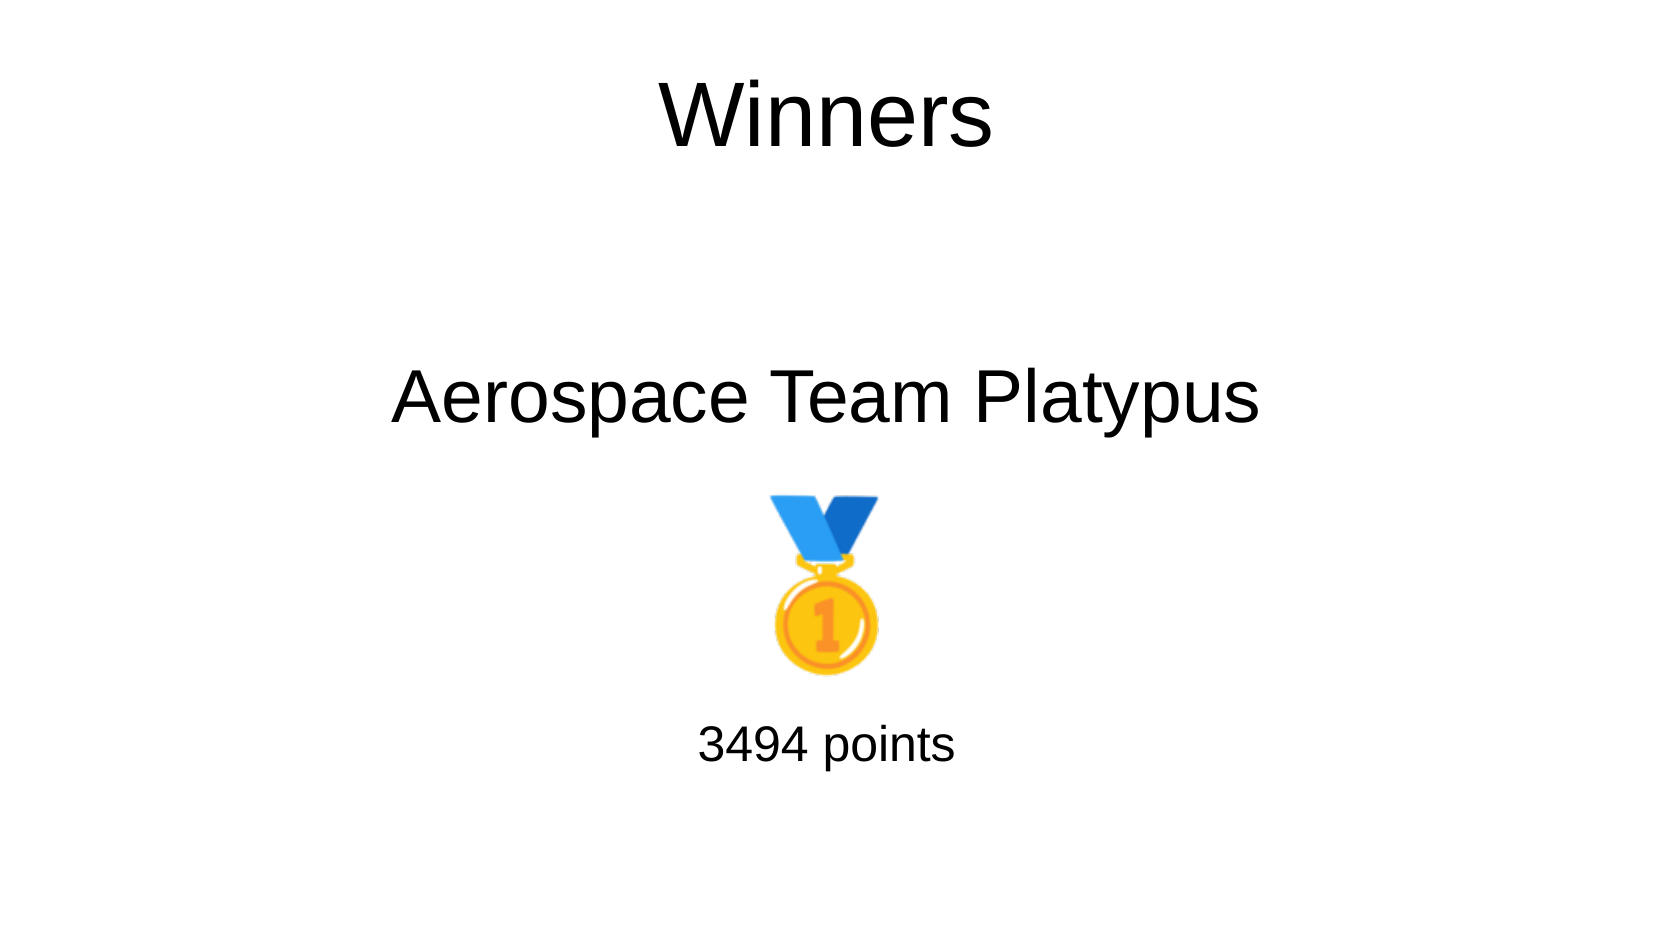

# Winners
Aerospace Team Platypus
3494 points